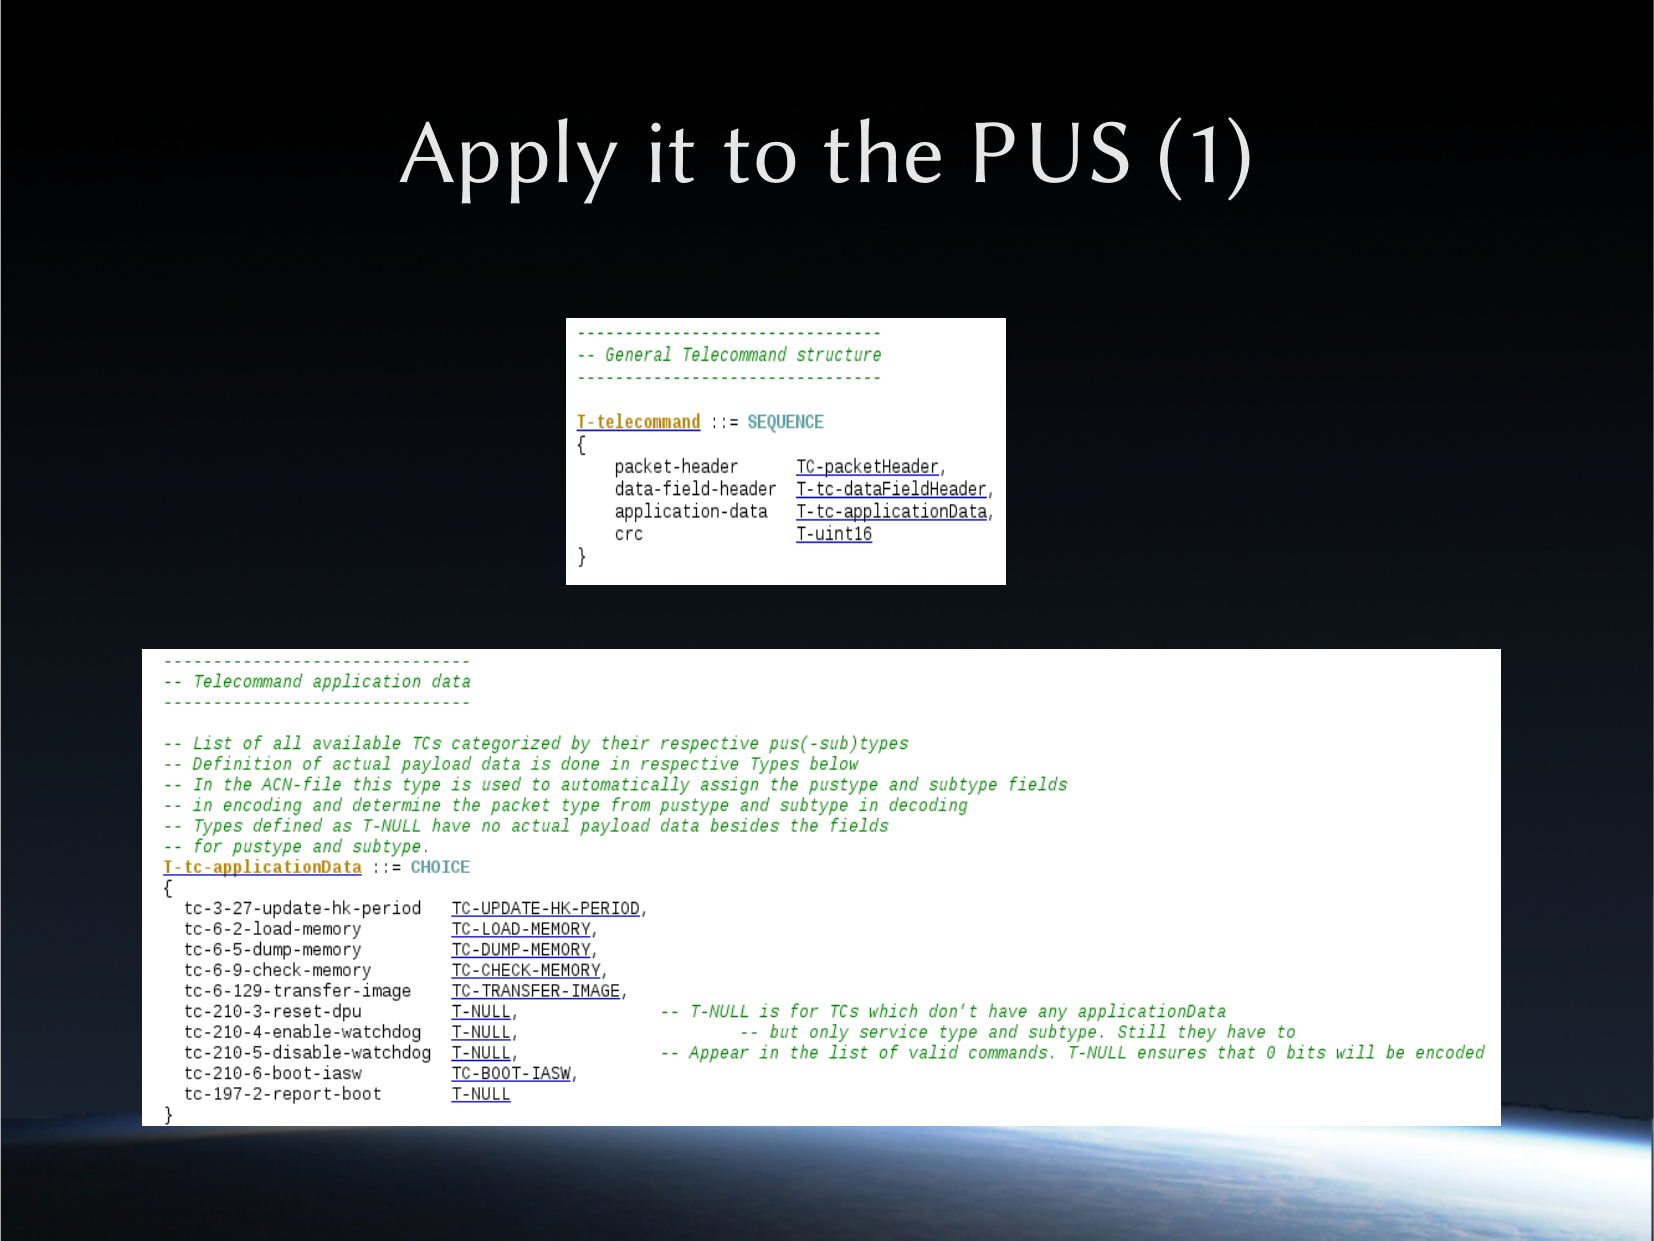

# Apply it to the PUS (1)